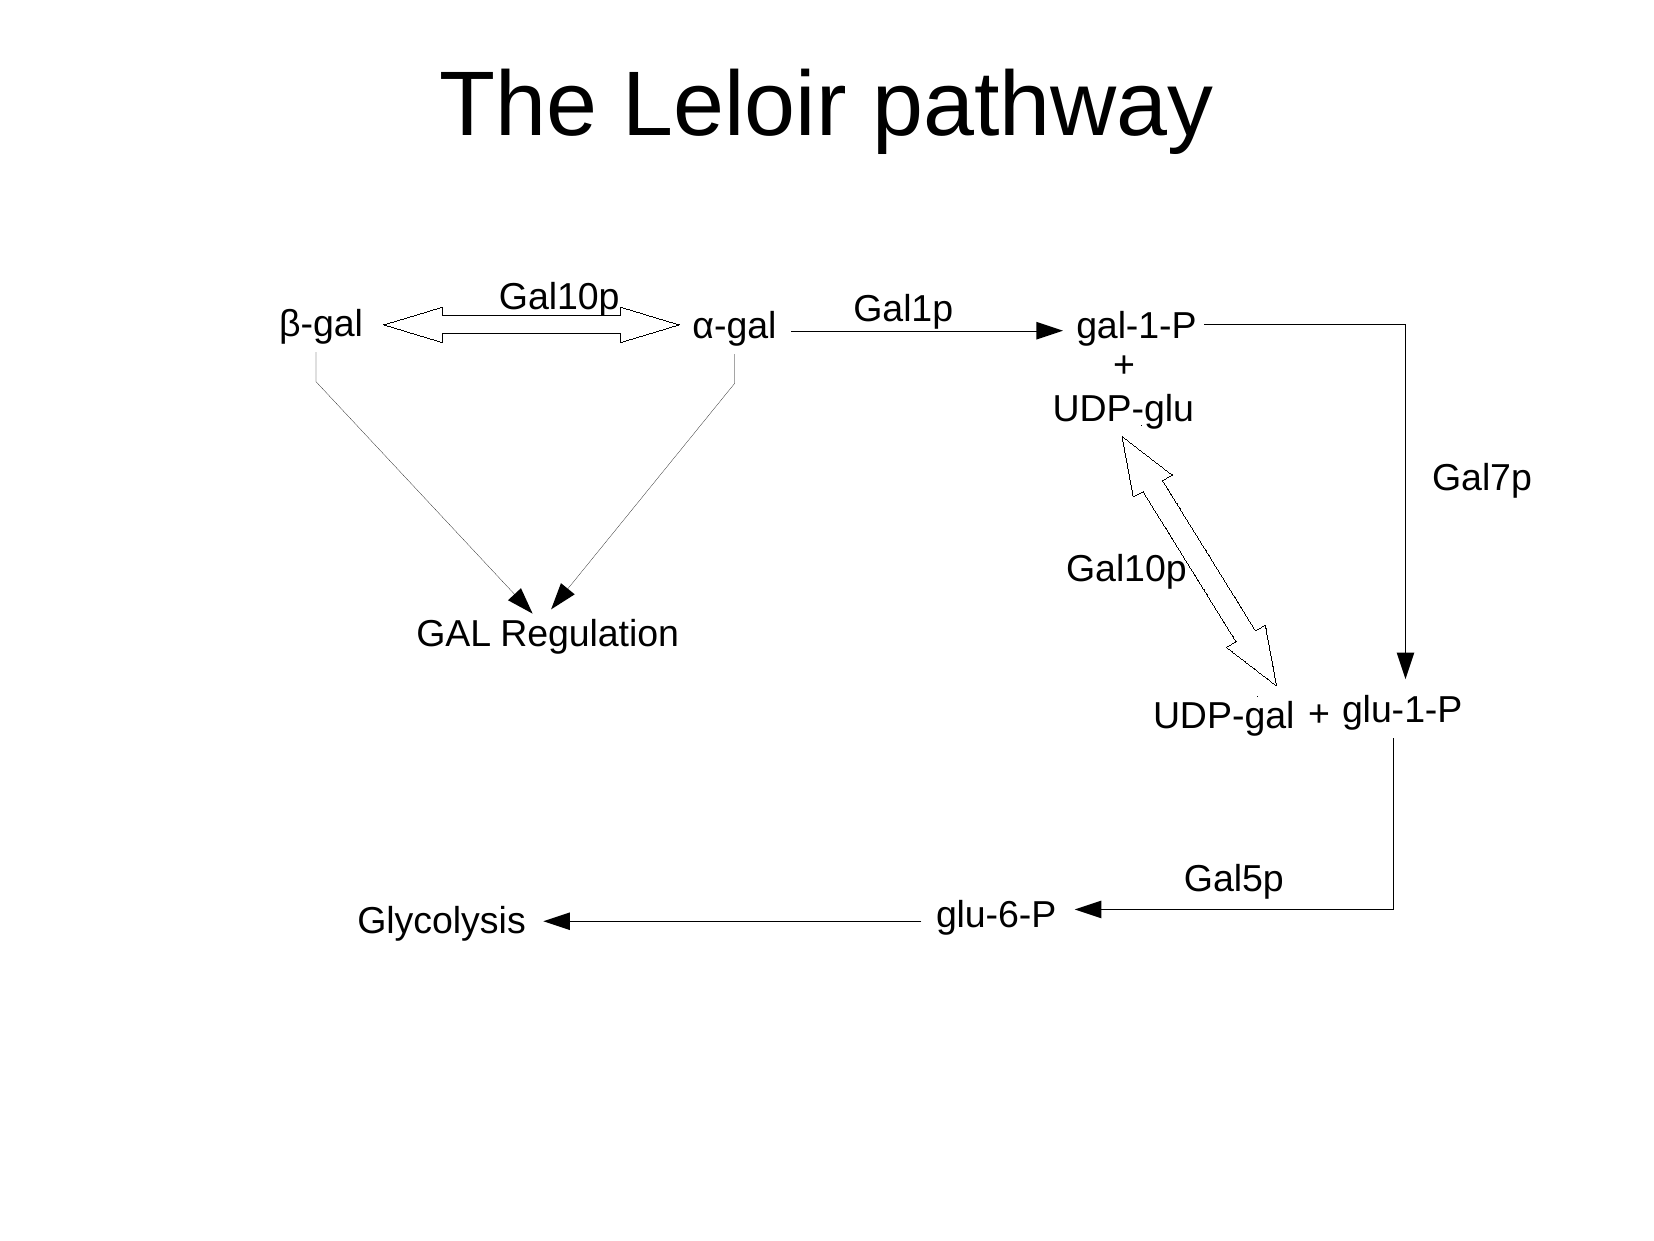

# The Leloir pathway
Gal10p
Gal1p
 β-gal
α-gal
gal-1-P
+
UDP-glu
Gal7p
Gal10p
GAL Regulation
glu-1-P
+
UDP-gal
Gal5p
glu-6-P
Glycolysis